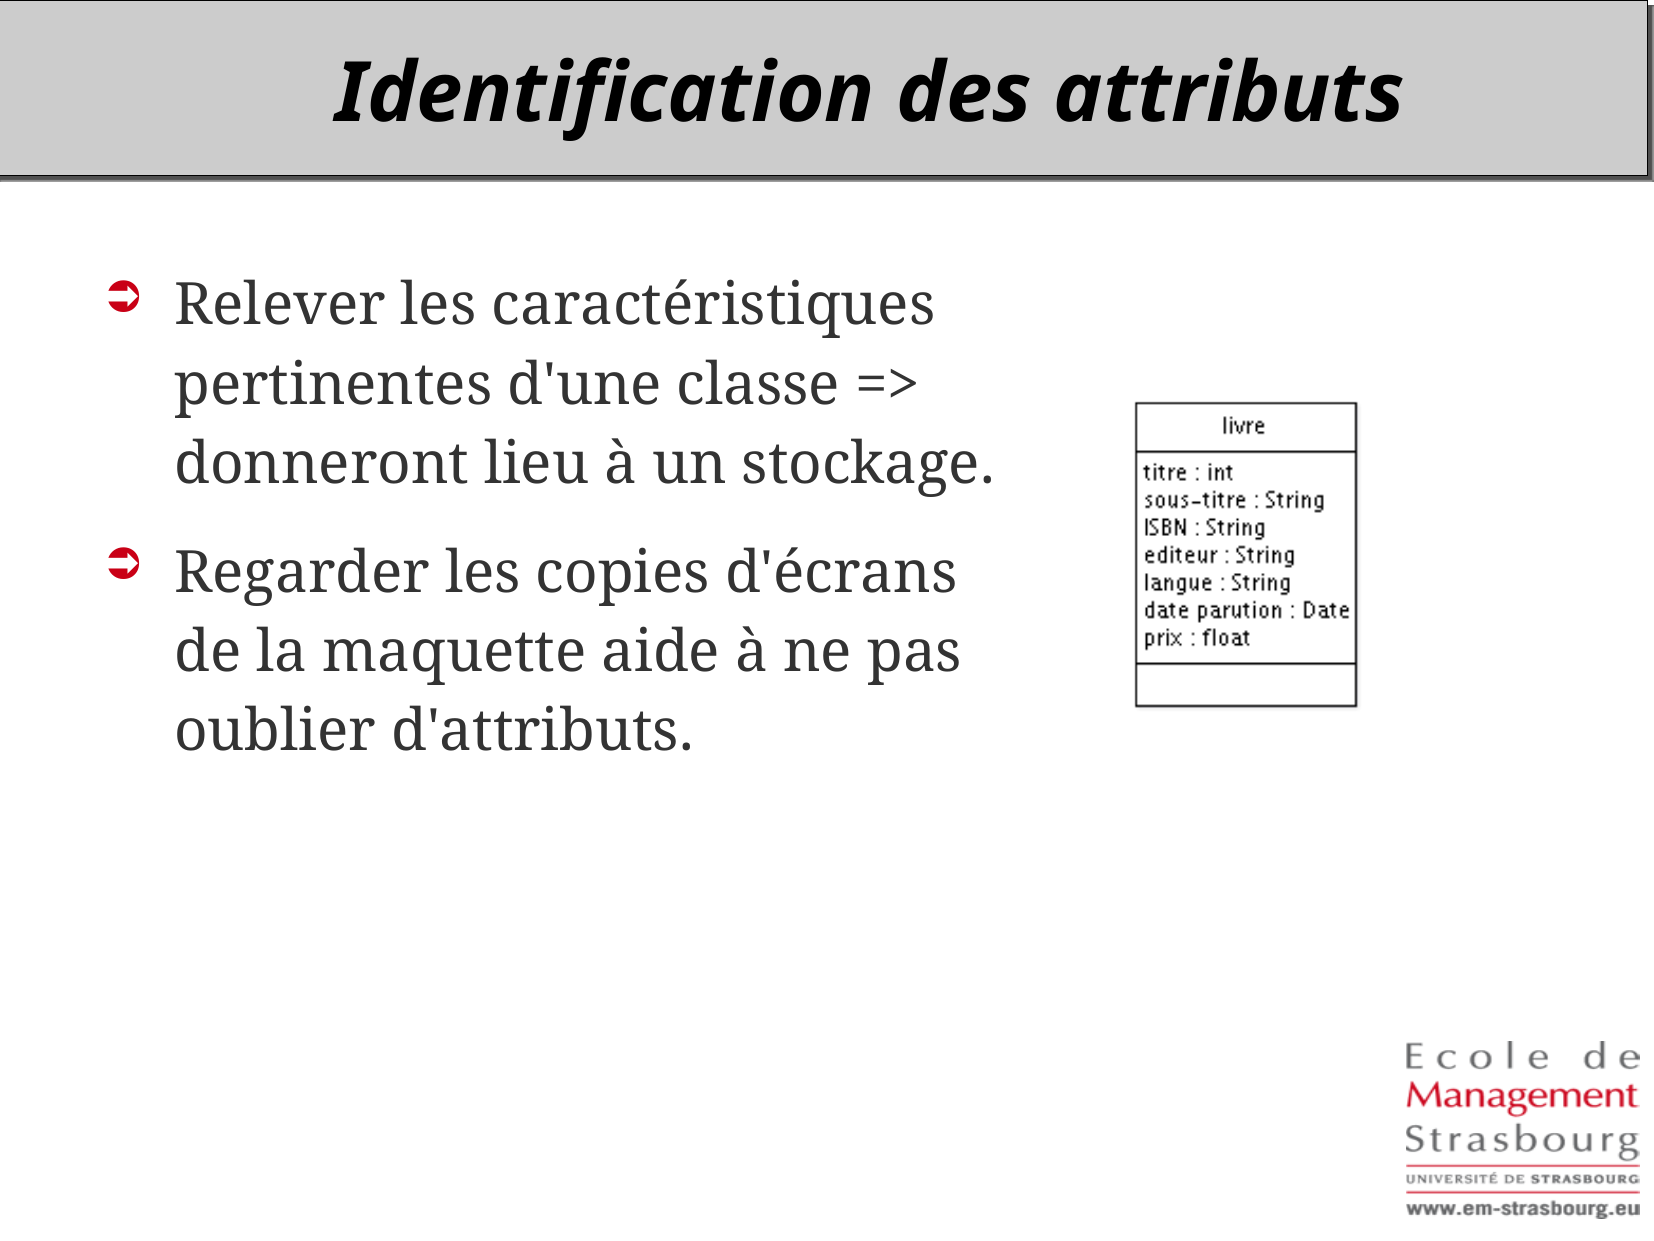

# Identification des attributs
Relever les caractéristiques pertinentes d'une classe => donneront lieu à un stockage.
Regarder les copies d'écrans de la maquette aide à ne pas oublier d'attributs.